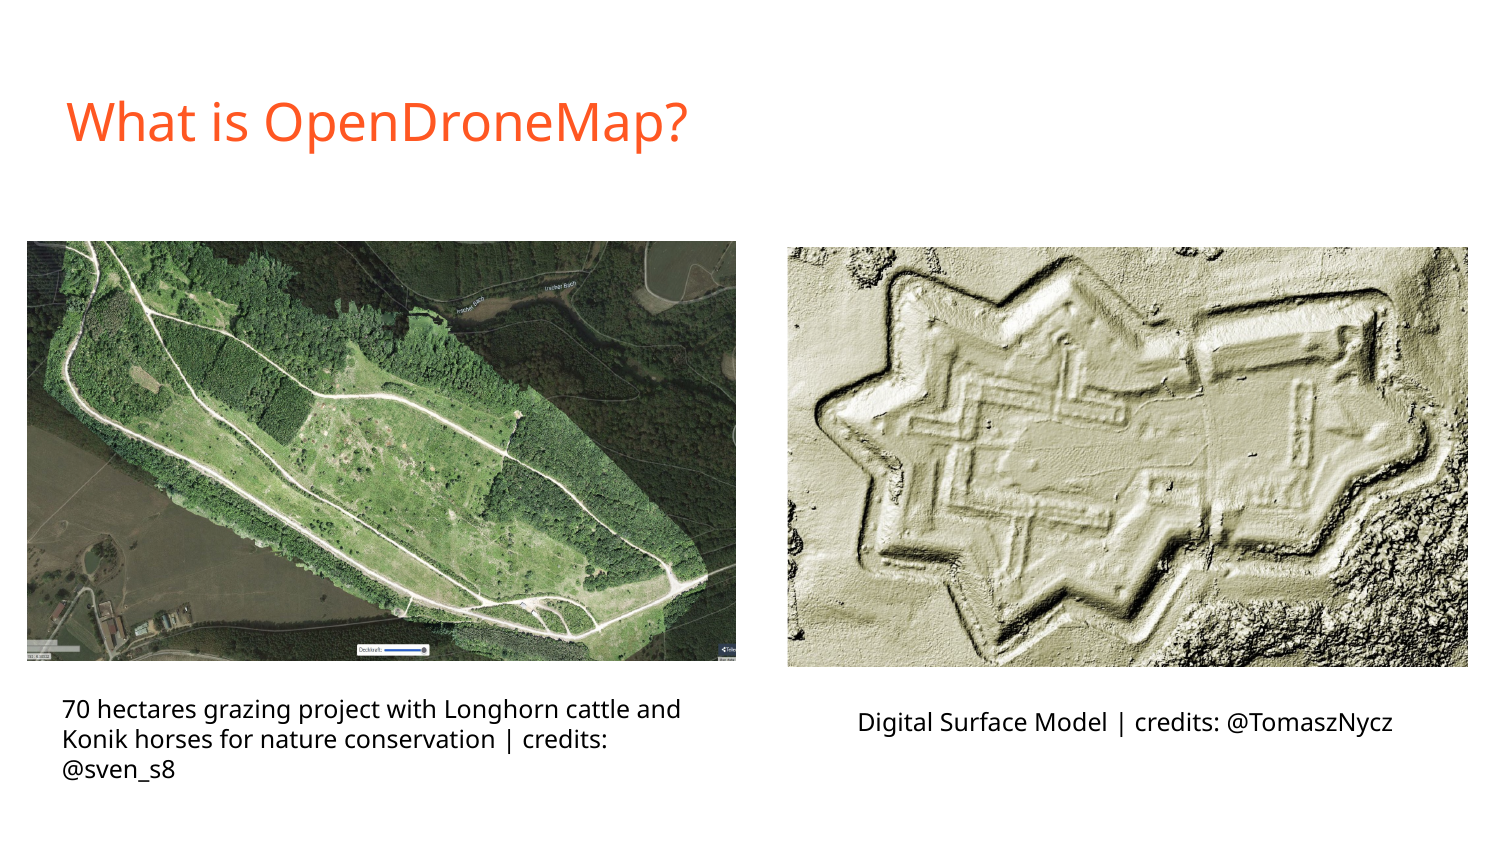

# What is OpenDroneMap?
70 hectares grazing project with Longhorn cattle and Konik horses for nature conservation | credits: @sven_s8
Digital Surface Model | credits: @TomaszNycz